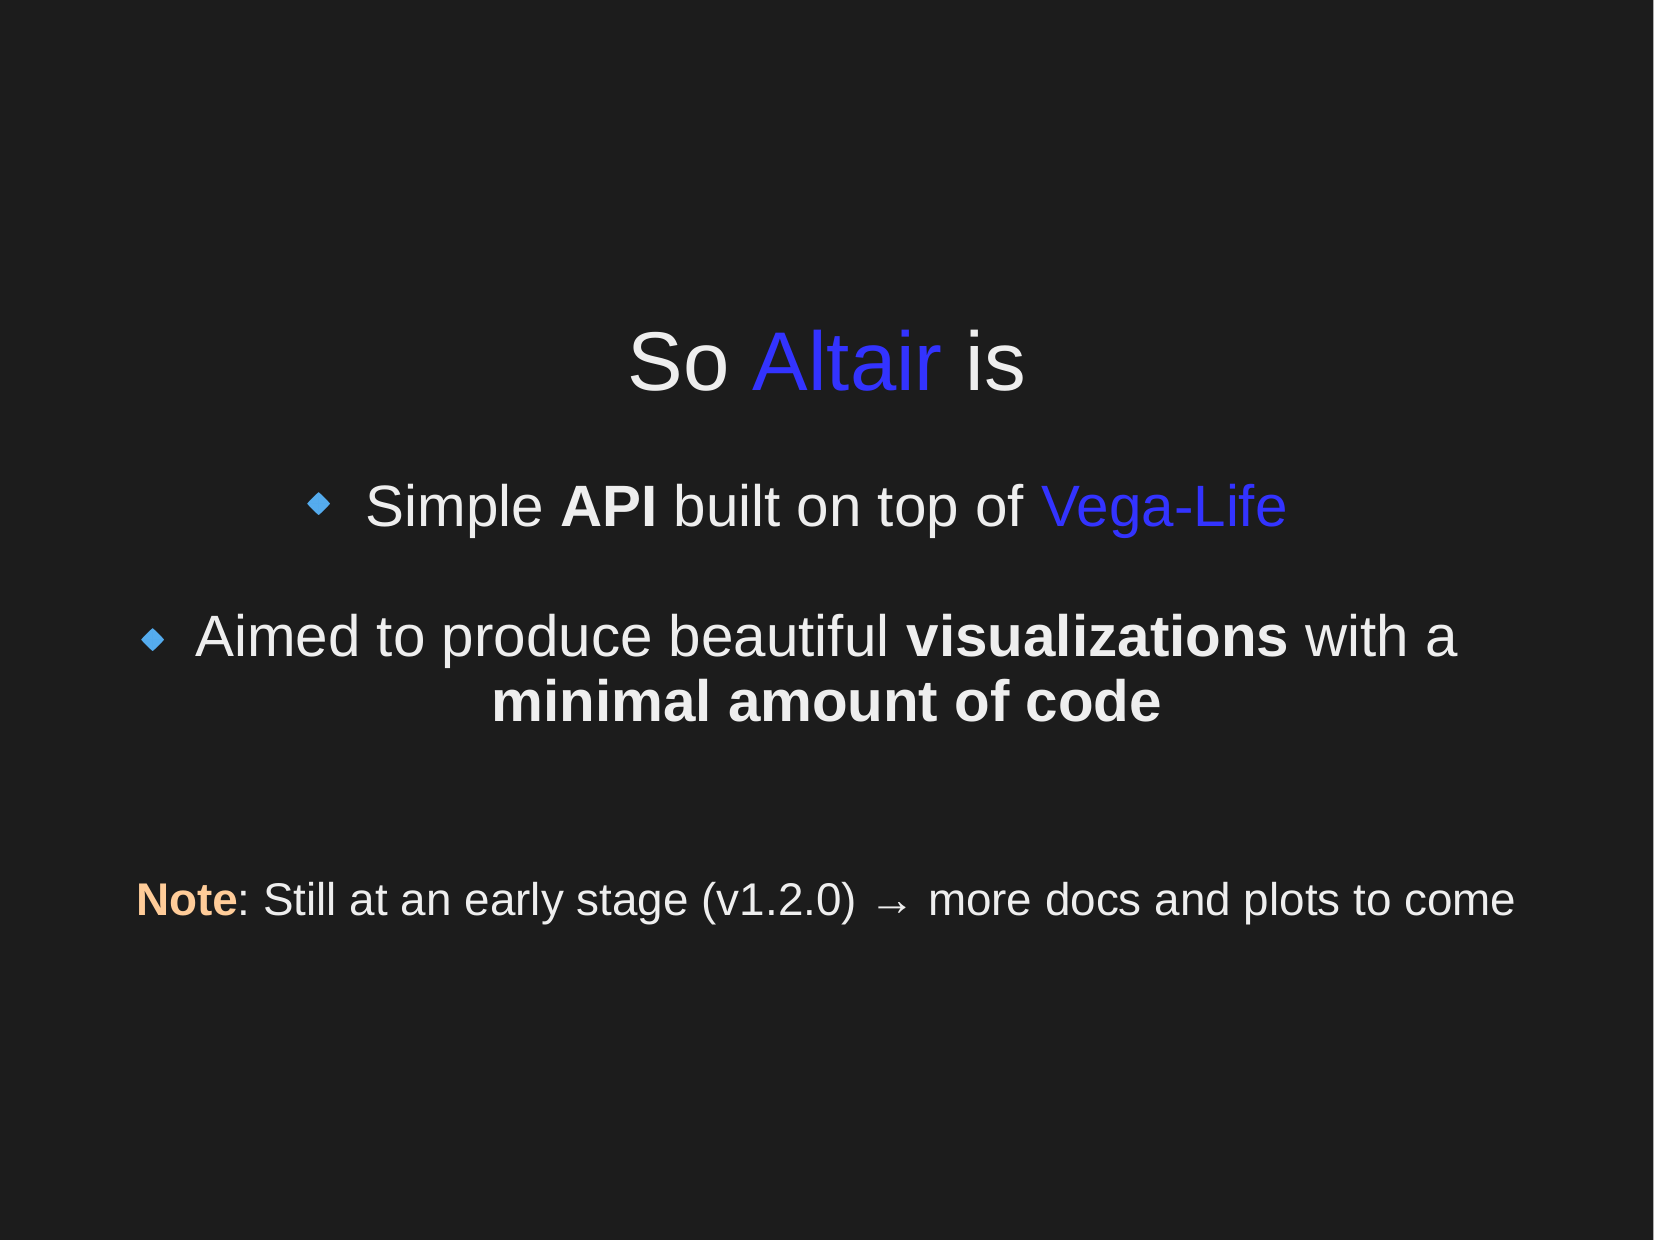

So Altair is
Simple API built on top of Vega-Life
Aimed to produce beautiful visualizations with a minimal amount of code
Note: Still at an early stage (v1.2.0) → more docs and plots to come